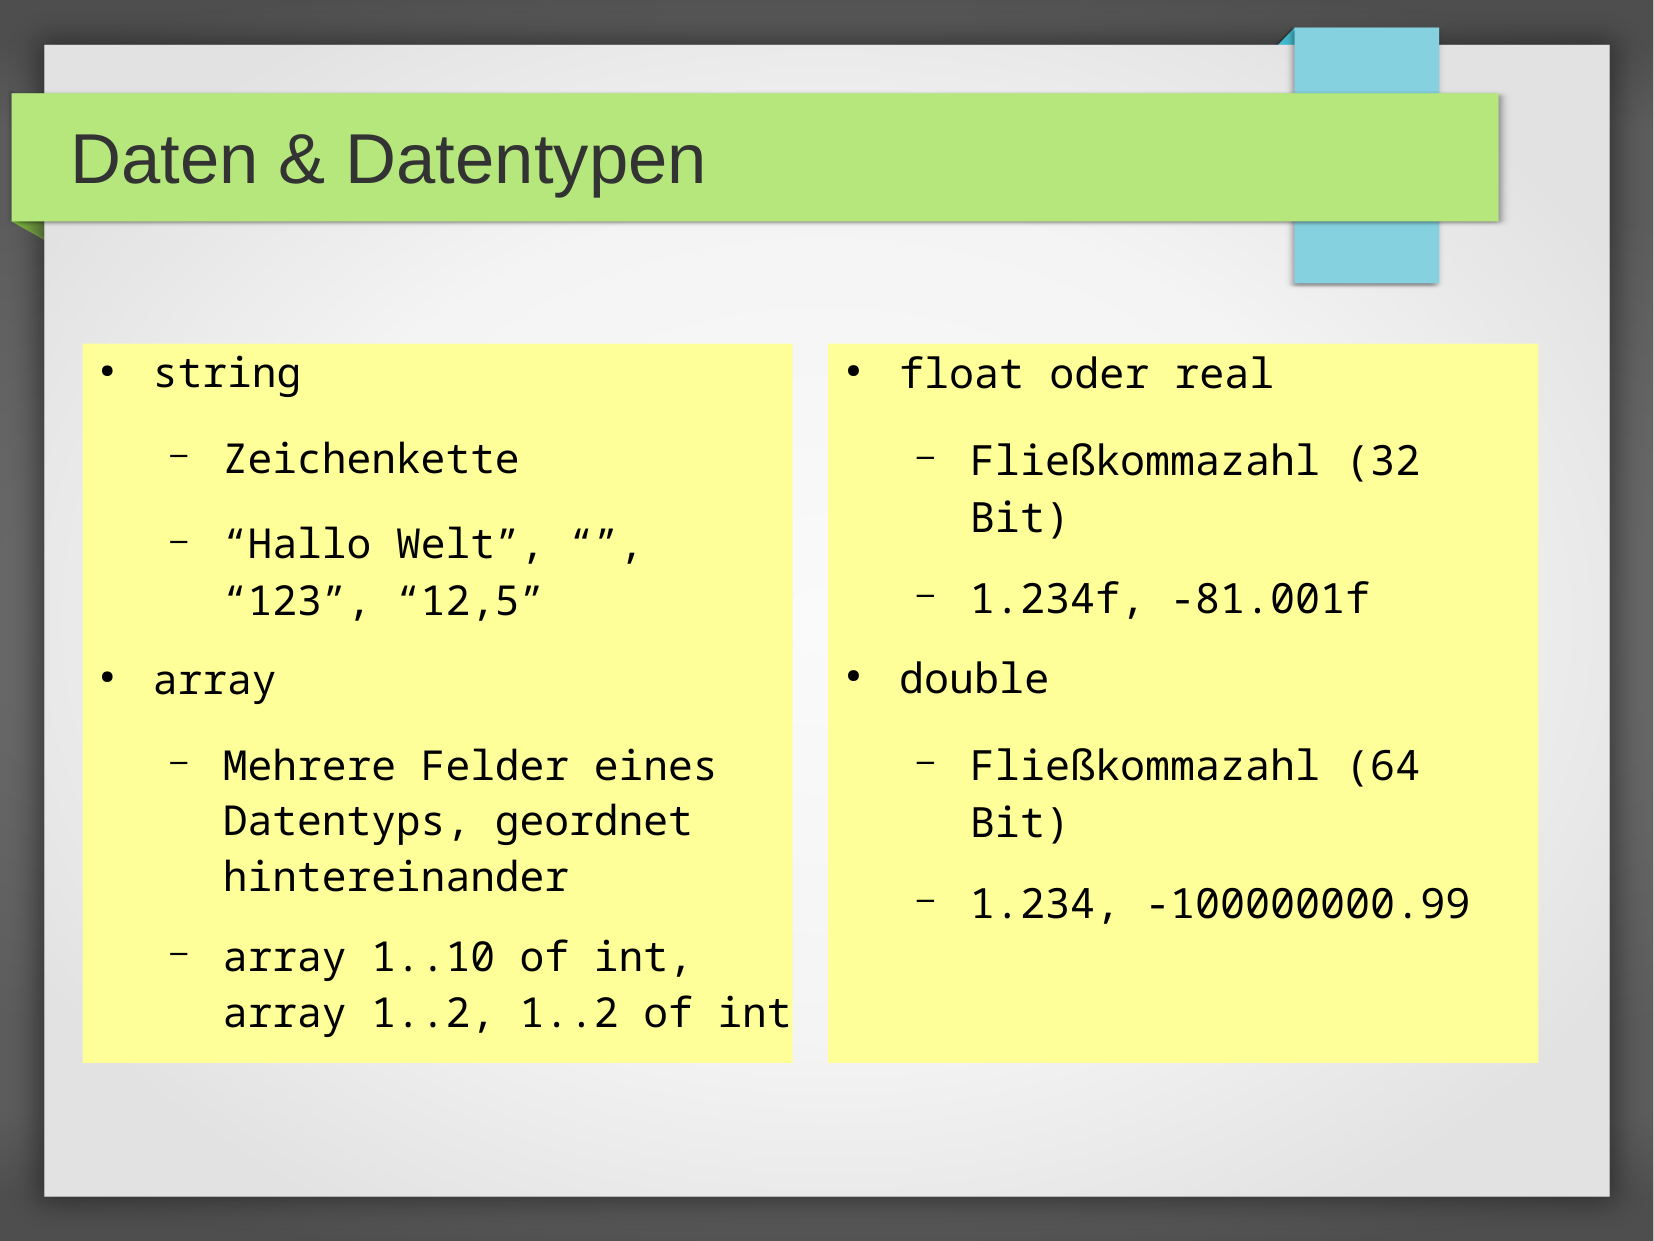

# Daten & Datentypen
string
Zeichenkette
“Hallo Welt”, “”, “123”, “12,5”
array
Mehrere Felder eines Datentyps, geordnet hintereinander
array 1..10 of int, array 1..2, 1..2 of int
float oder real
Fließkommazahl (32 Bit)
1.234f, -81.001f
double
Fließkommazahl (64 Bit)
1.234, -100000000.99